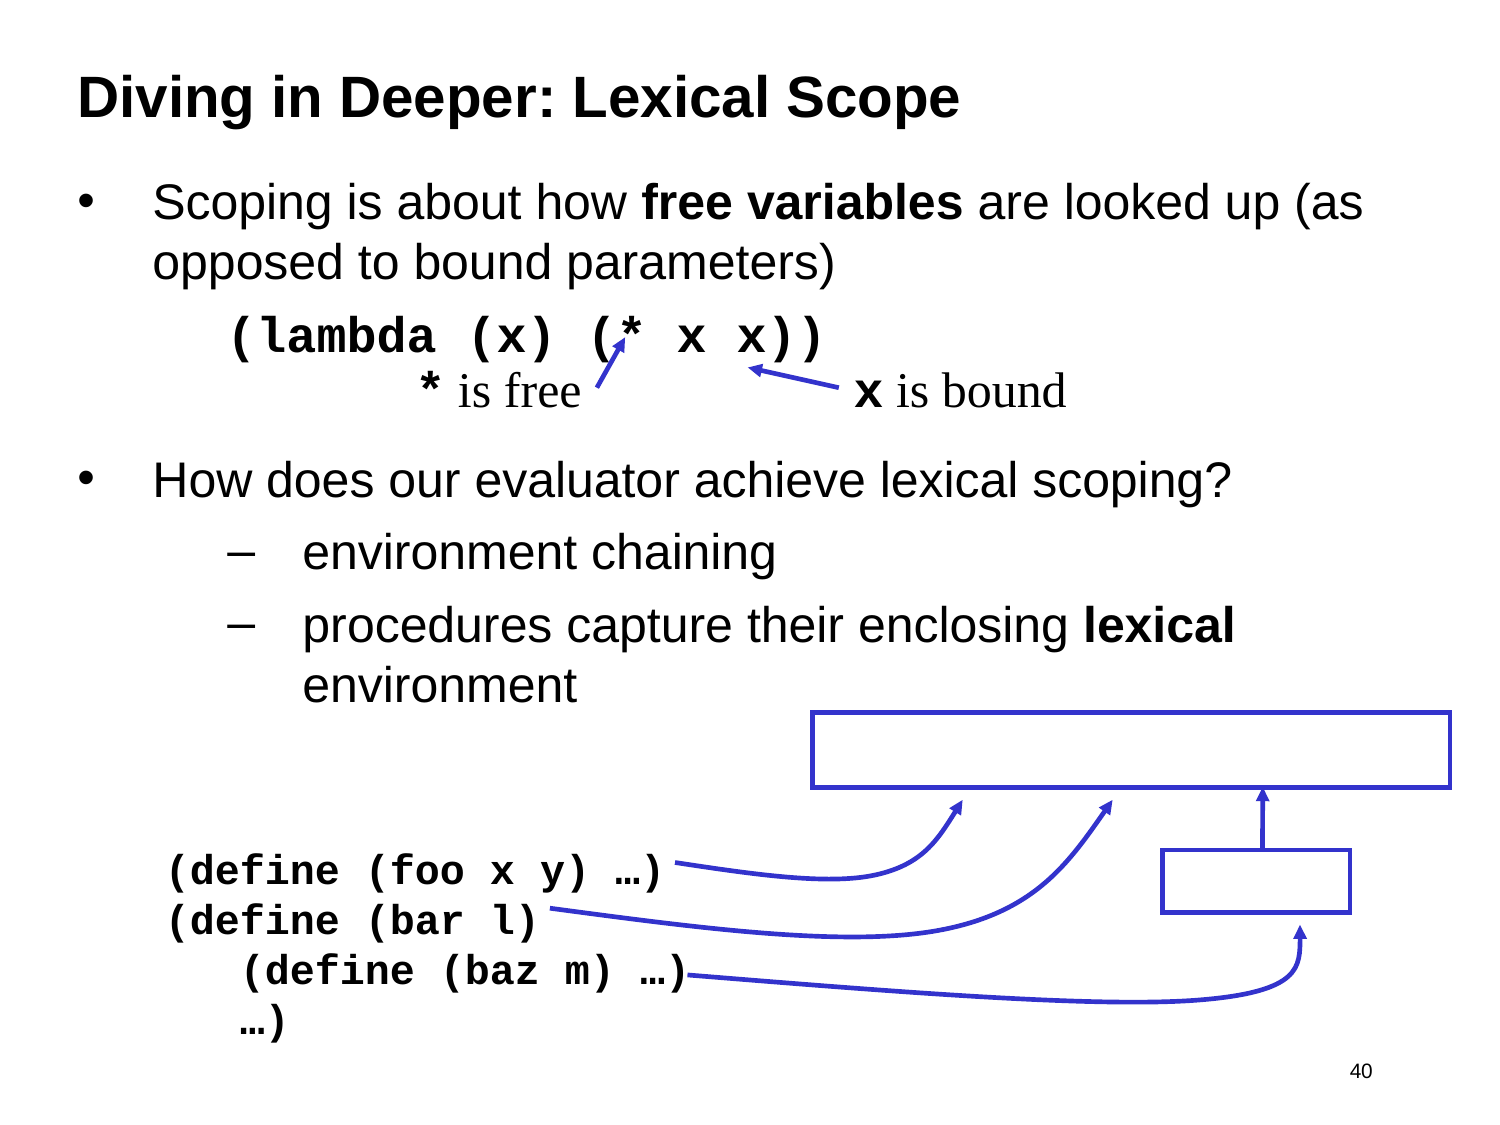

Diving in Deeper: Lexical Scope
Scoping is about how free variables are looked up (as opposed to bound parameters)
	(lambda (x) (* x x))
How does our evaluator achieve lexical scoping?
environment chaining
procedures capture their enclosing lexical environment
* is free
x is bound
(define (foo x y) …)
(define (bar l)
 (define (baz m) …)
 …)